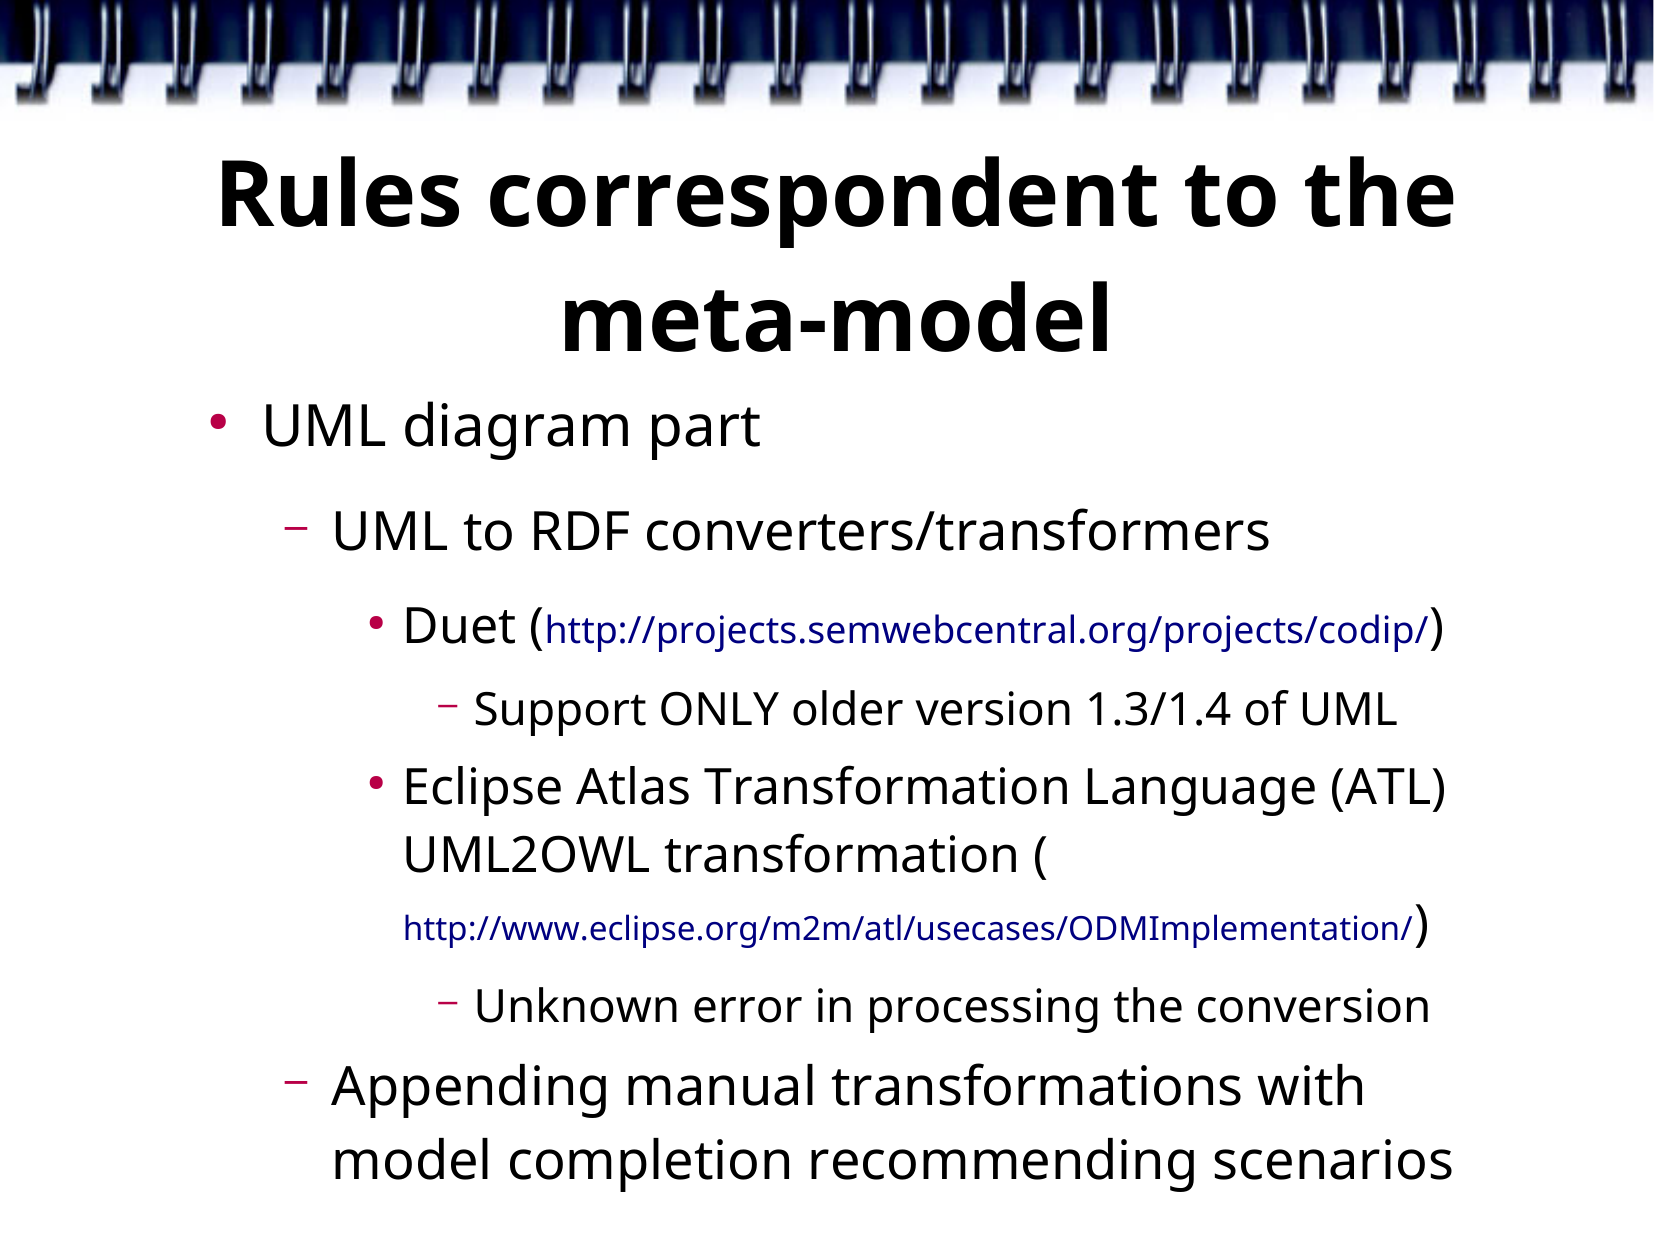

# Rules correspondent to the meta-model
UML diagram part
UML to RDF converters/transformers
Duet (http://projects.semwebcentral.org/projects/codip/)
Support ONLY older version 1.3/1.4 of UML
Eclipse Atlas Transformation Language (ATL) UML2OWL transformation (http://www.eclipse.org/m2m/atl/usecases/ODMImplementation/)
Unknown error in processing the conversion
Appending manual transformations with model completion recommending scenarios